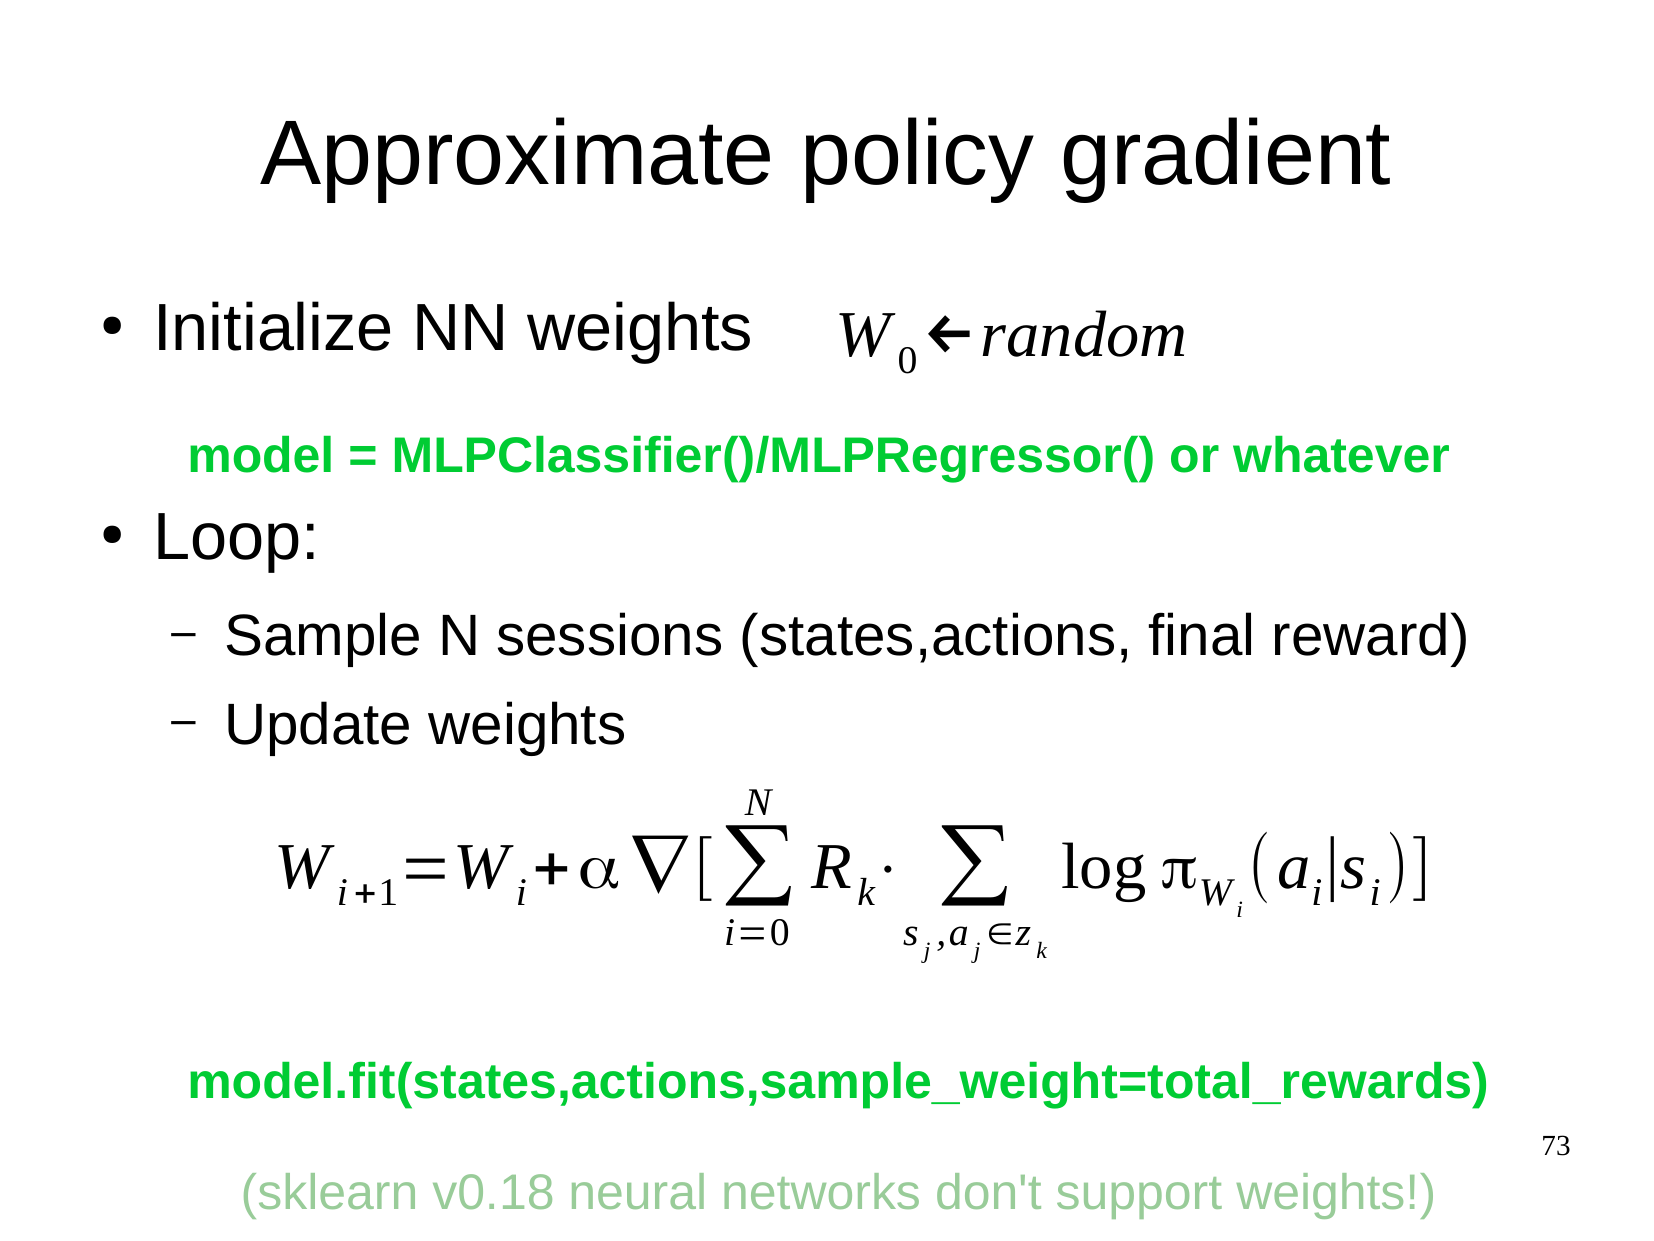

# Approximate policy gradient
Initialize NN weights
Loop:
Sample N sessions (states,actions, final reward)
Update weights
model = MLPClassifier()/MLPRegressor() or whatever
model.fit(states,actions,sample_weight=total_rewards)
(sklearn v0.18 neural networks don't support weights!)
73